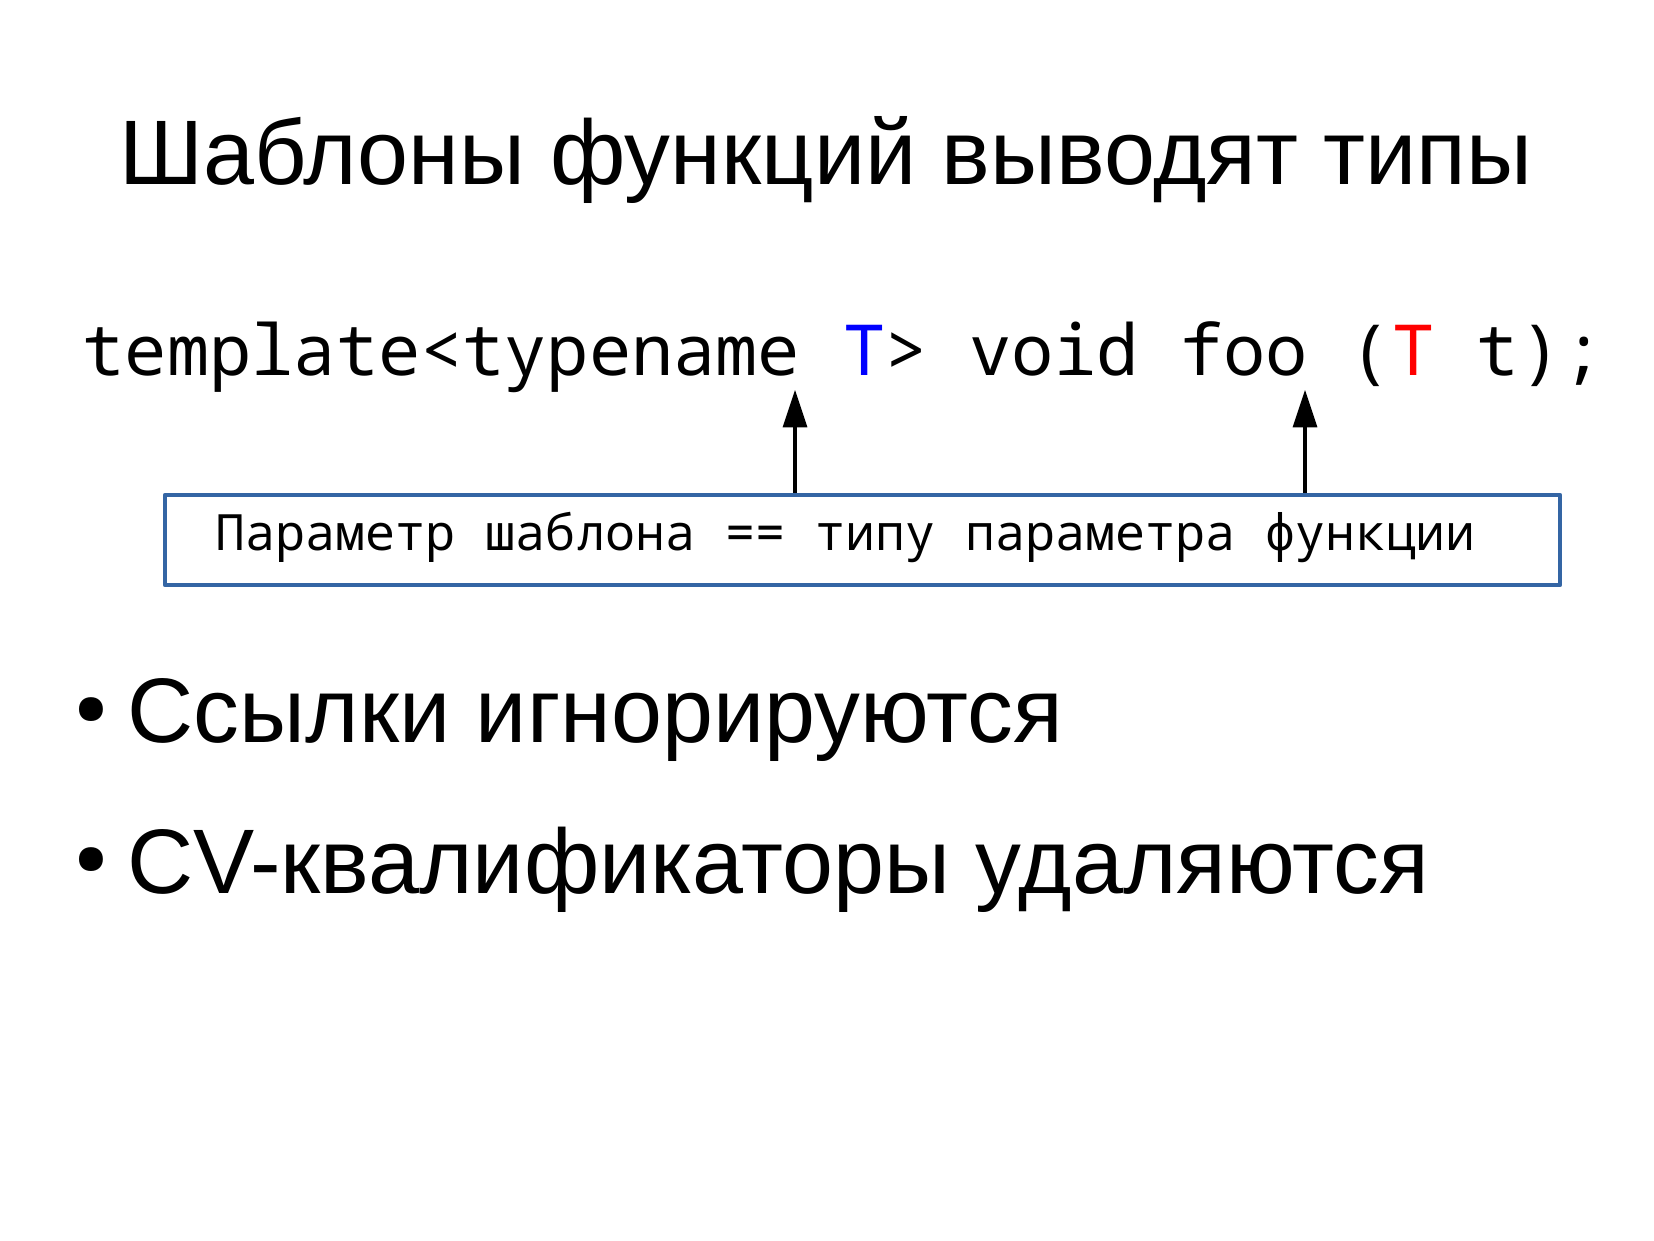

# Шаблоны функций выводят типы
template<typename T> void foo (T t);
Параметр шаблона == типу параметра функции
Ссылки игнорируются
CV-квалификаторы удаляются